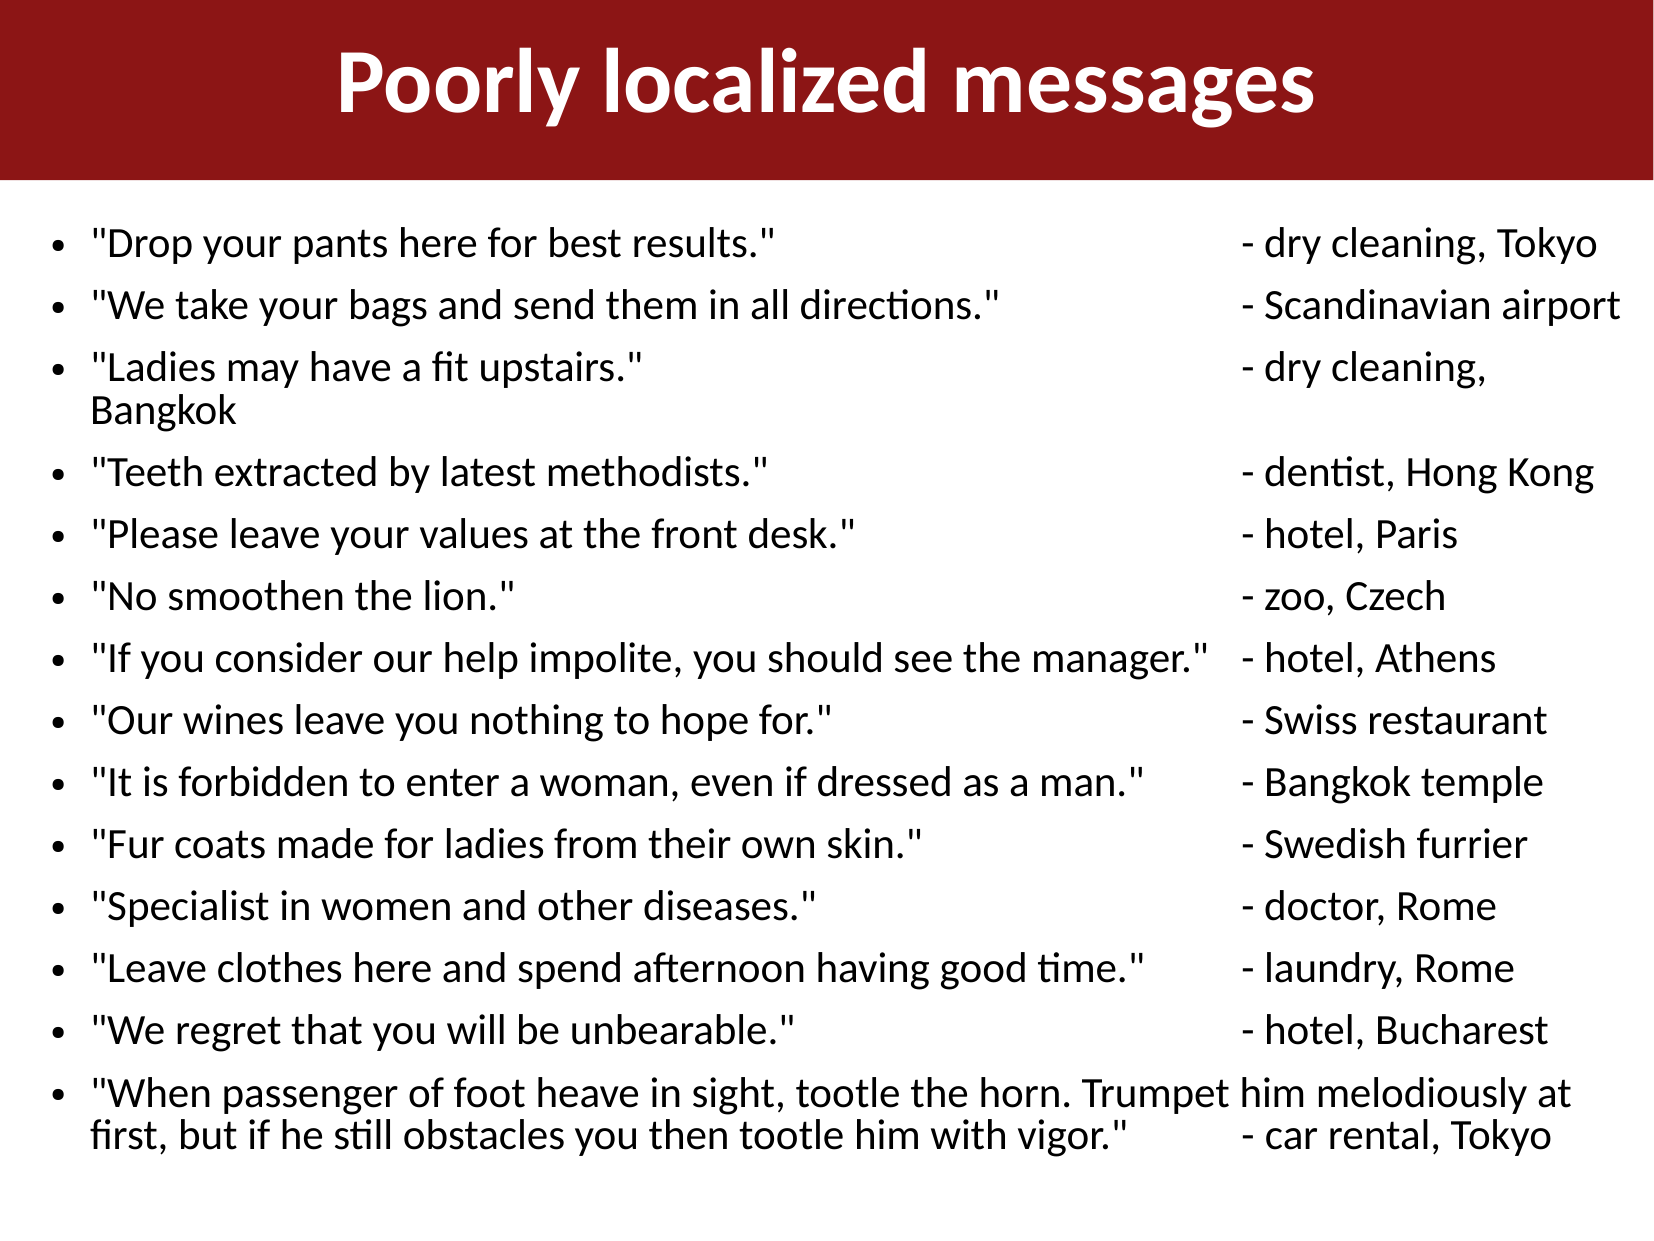

# Poorly localized messages
"Drop your pants here for best results."		- dry cleaning, Tokyo
"We take your bags and send them in all directions."		- Scandinavian airport
"Ladies may have a fit upstairs."		- dry cleaning, Bangkok
"Teeth extracted by latest methodists."		- dentist, Hong Kong
"Please leave your values at the front desk."		- hotel, Paris
"No smoothen the lion."		- zoo, Czech
"If you consider our help impolite, you should see the manager."		- hotel, Athens
"Our wines leave you nothing to hope for."		- Swiss restaurant
"It is forbidden to enter a woman, even if dressed as a man." 		- Bangkok temple
"Fur coats made for ladies from their own skin."		- Swedish furrier
"Specialist in women and other diseases."		- doctor, Rome
"Leave clothes here and spend afternoon having good time."		- laundry, Rome
"We regret that you will be unbearable."		- hotel, Bucharest
"When passenger of foot heave in sight, tootle the horn. Trumpet him melodiously at first, but if he still obstacles you then tootle him with vigor."		-	 car rental, Tokyo